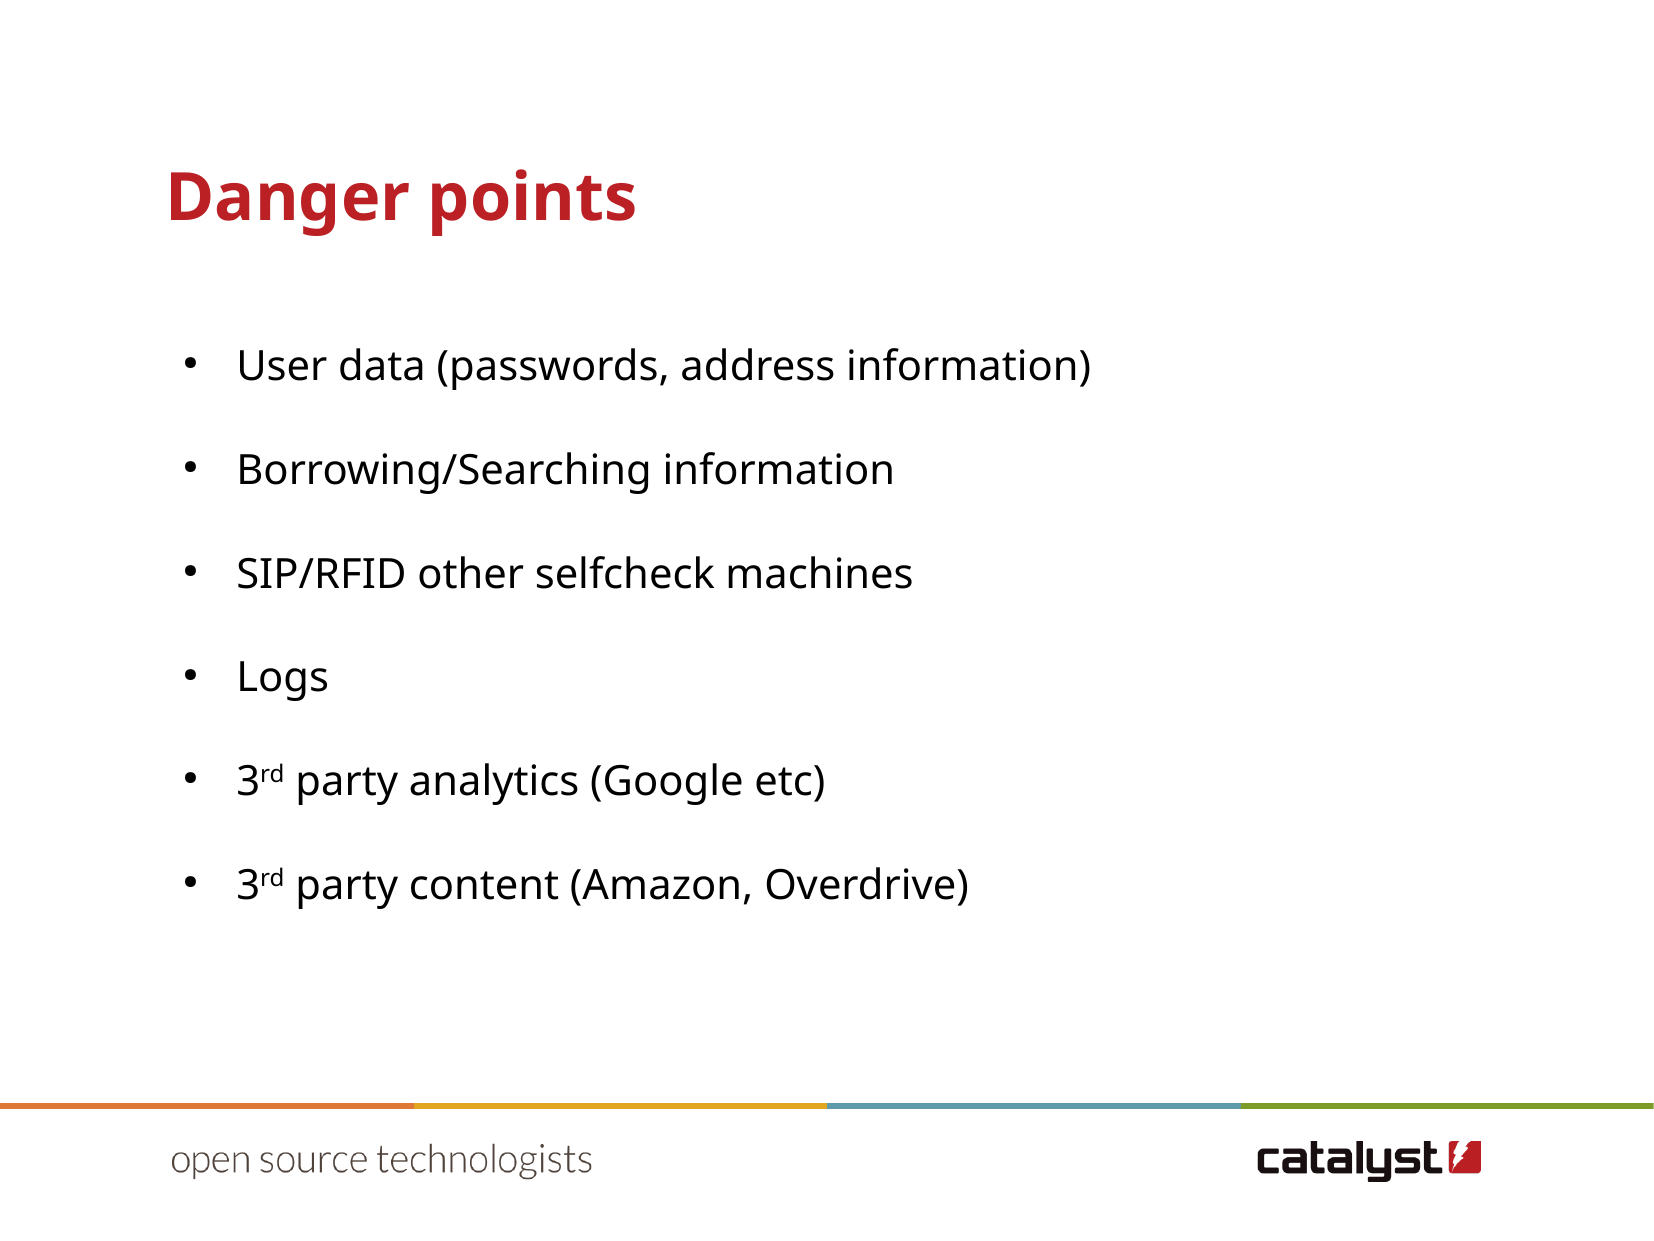

# Danger points
User data (passwords, address information)
Borrowing/Searching information
SIP/RFID other selfcheck machines
Logs
3rd party analytics (Google etc)
3rd party content (Amazon, Overdrive)